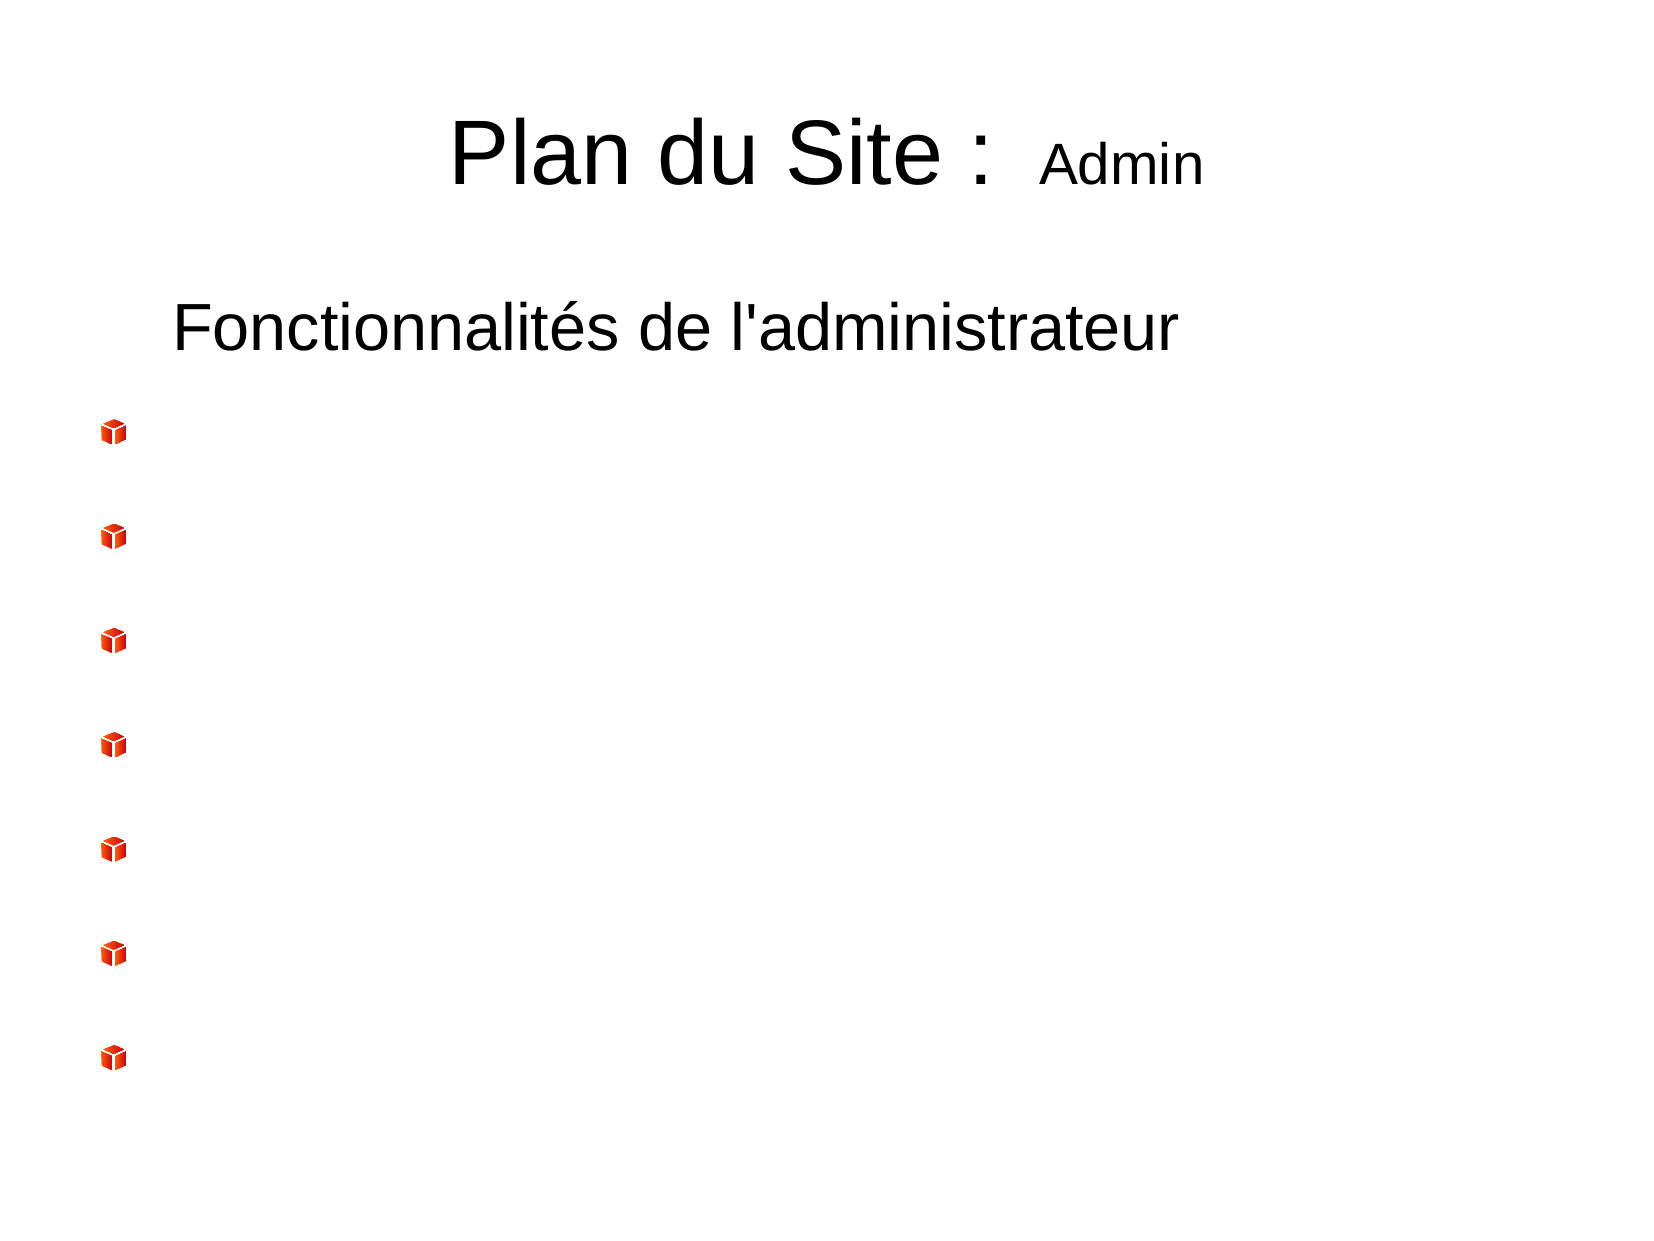

# Plan du Site : 	Admin
 Fonctionnalités de l'administrateur